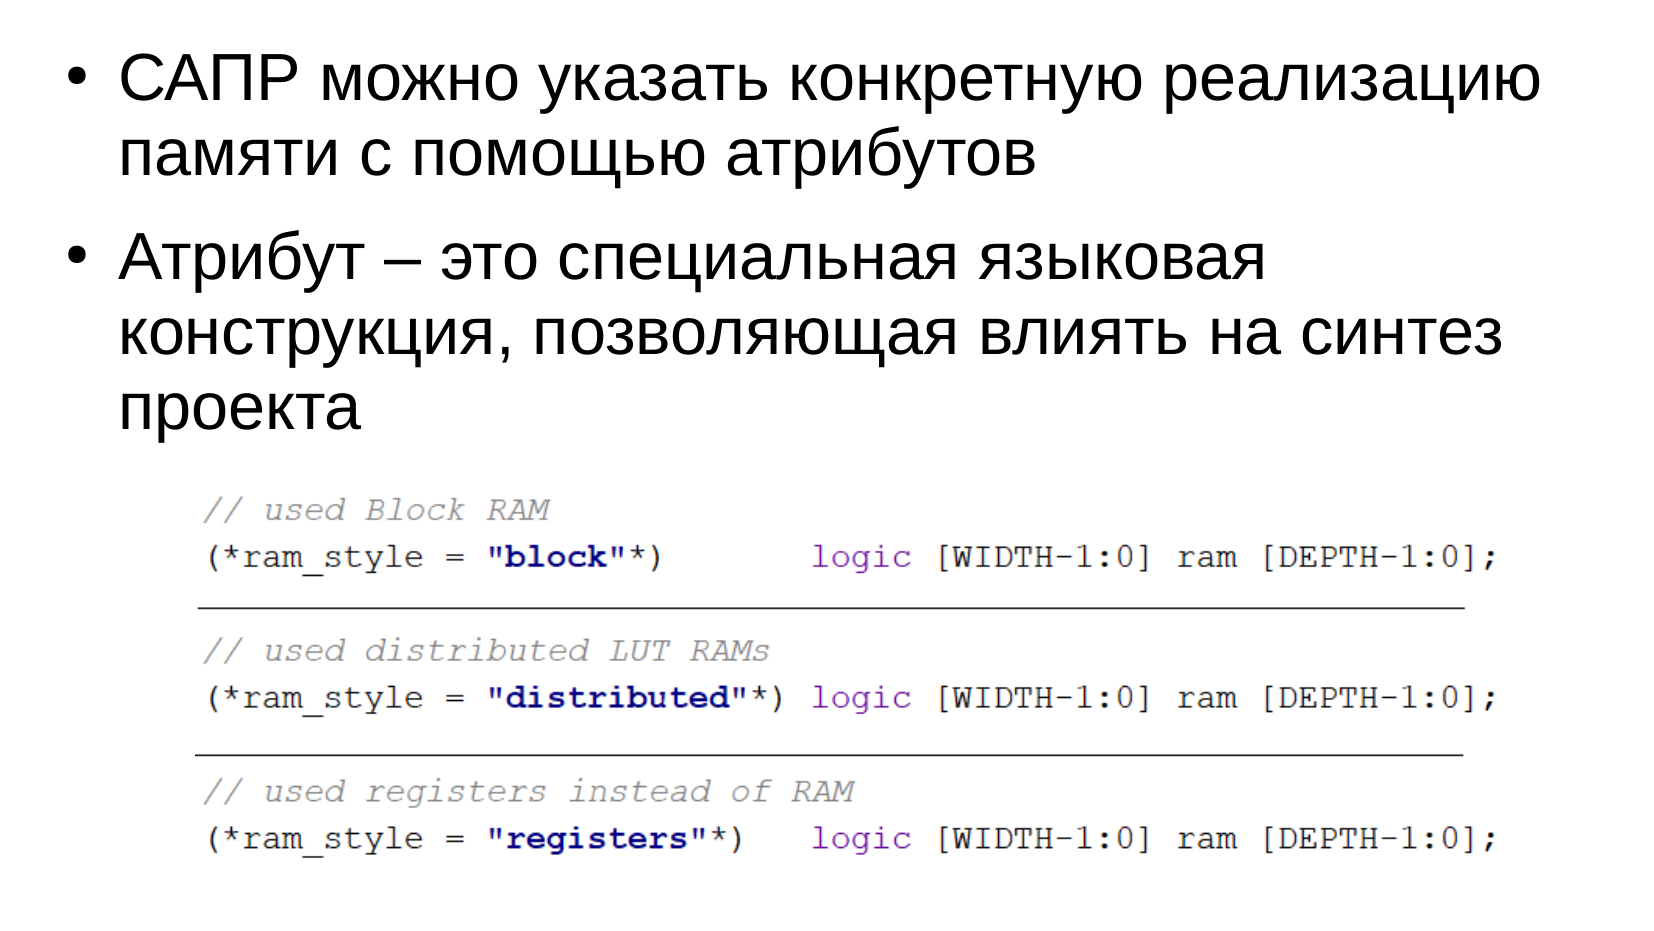

# САПР можно указать конкретную реализацию памяти с помощью атрибутов
Атрибут – это специальная языковая конструкция, позволяющая влиять на синтез проекта